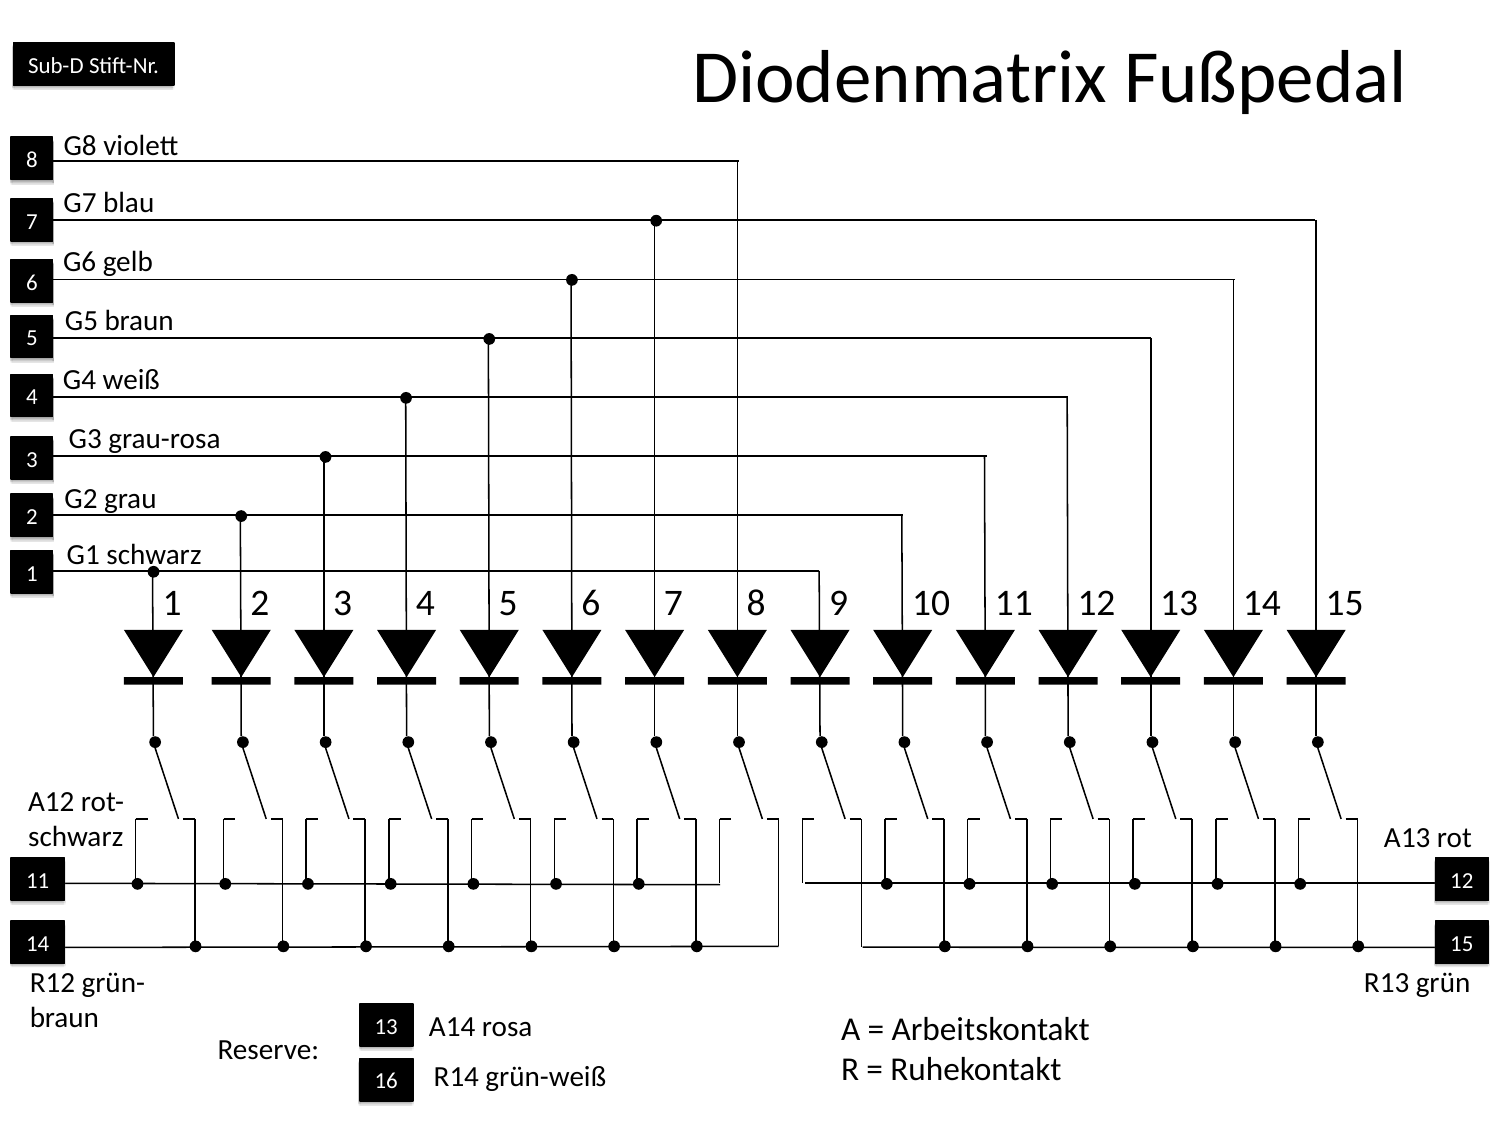

# Diodenmatrix Fußpedal
Sub-D Stift-Nr.
G8 violett
8
8
7
15
6
14
5
13
4
12
3
11
2
10
1
9
G7 blau
7
G6 gelb
6
G5 braun
5
G4 weiß
4
G3 grau-rosa
3
G2 grau
2
G1 schwarz
1
A12 rot-
schwarz
A13 rot
11
12
14
15
R12 grün-
braun
R13 grün
A14 rosa
A = Arbeitskontakt
R = Ruhekontakt
13
Reserve:
R14 grün-weiß
16